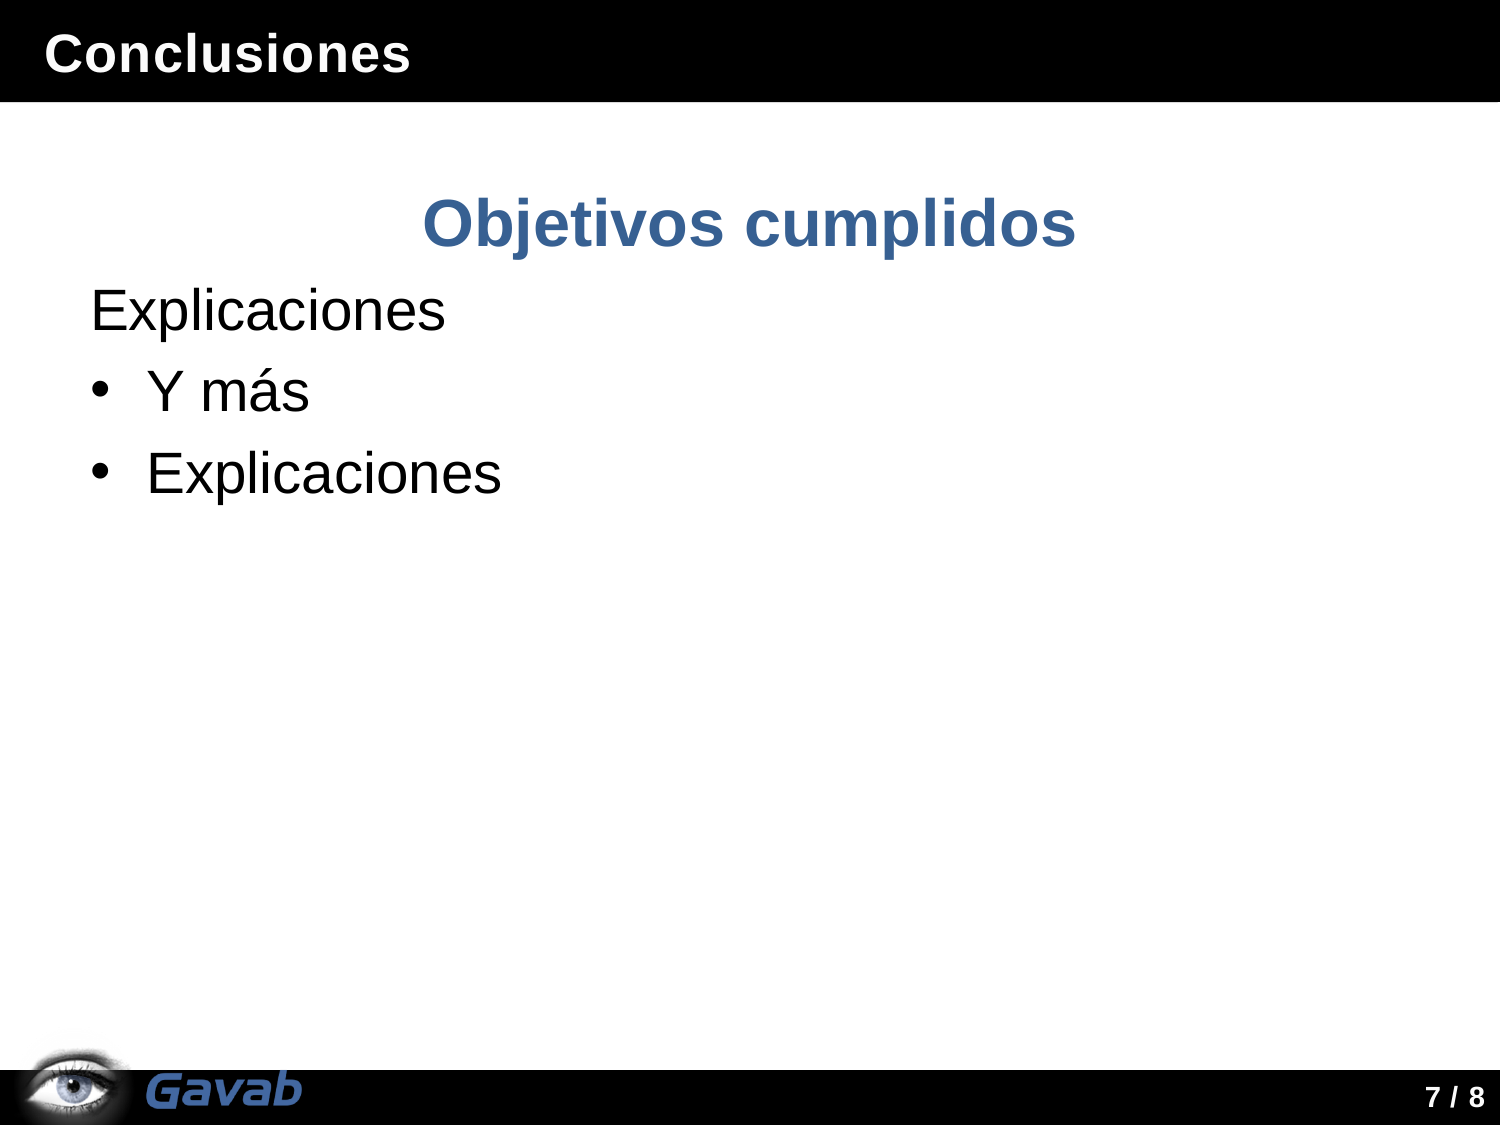

# Conclusiones
Objetivos cumplidos
Explicaciones
Y más
Explicaciones